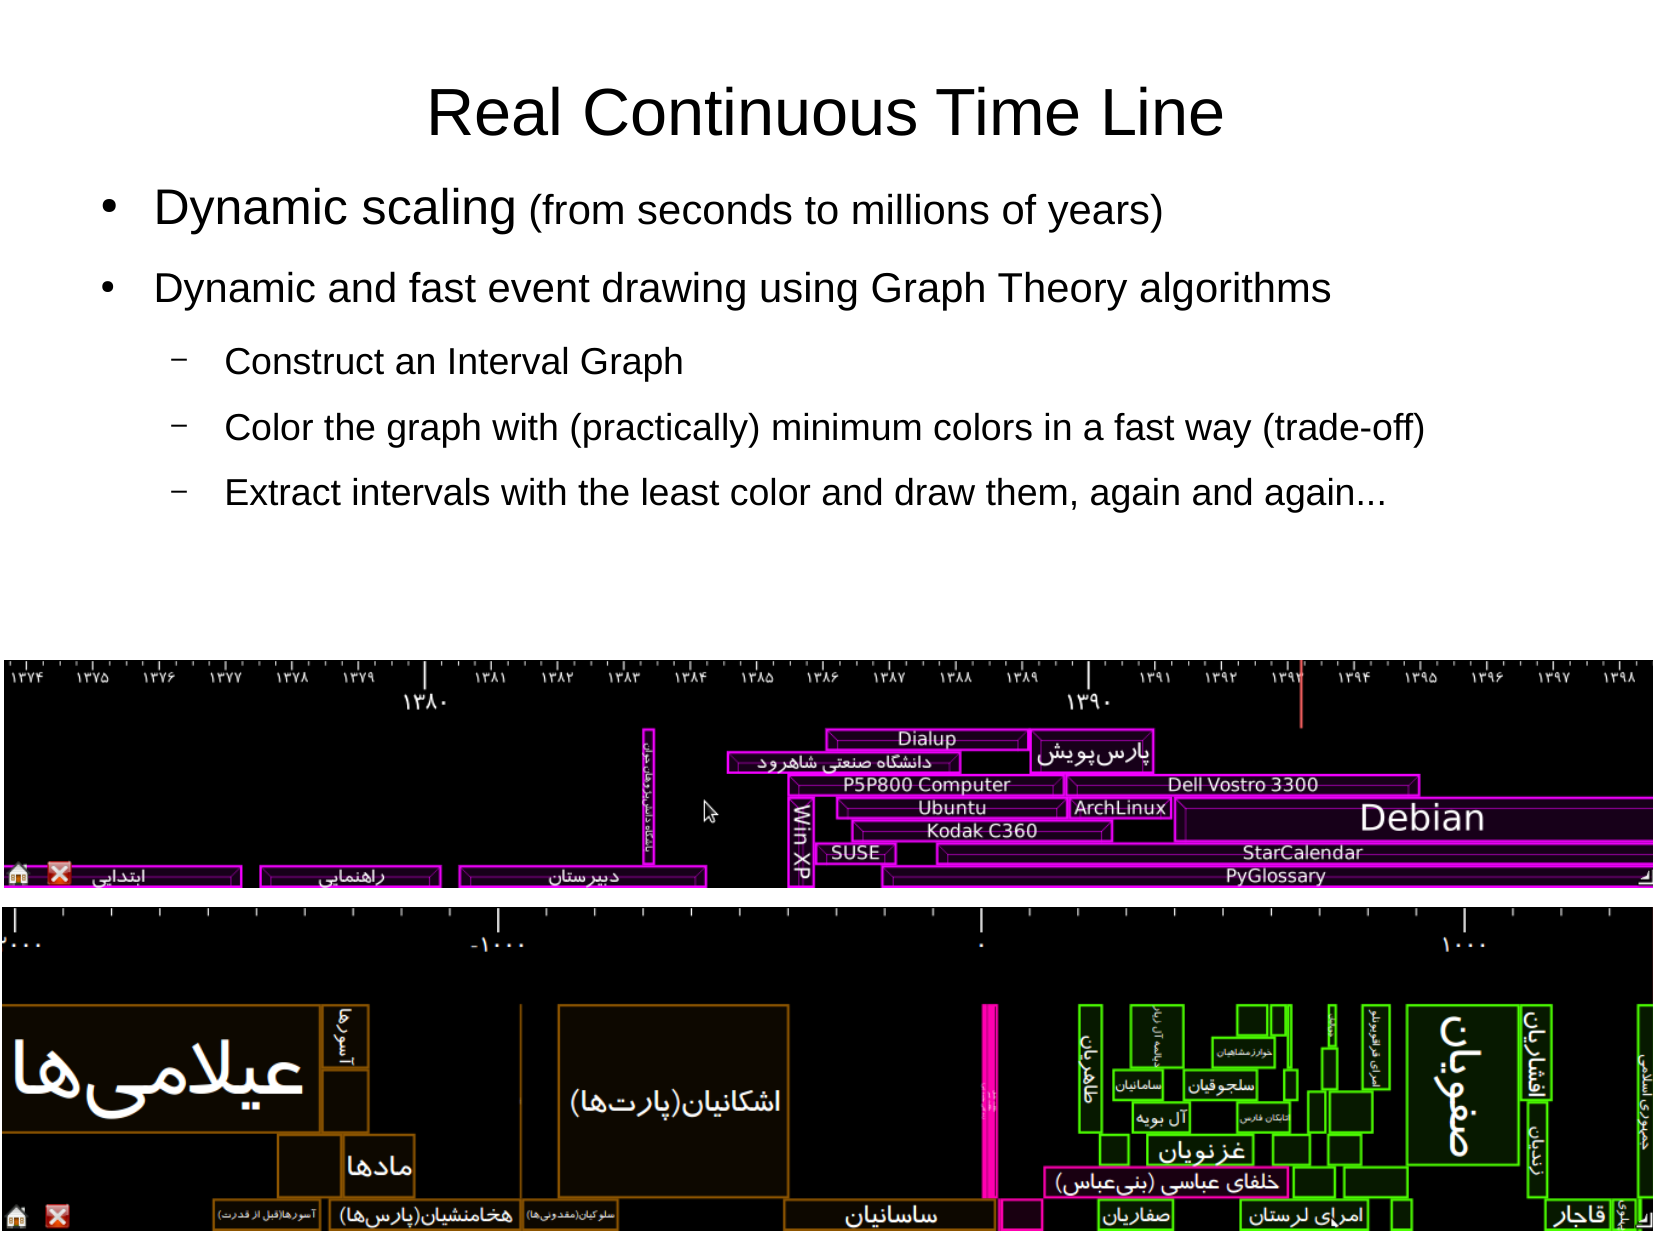

# Real Continuous Time Line
Dynamic scaling (from seconds to millions of years)
Dynamic and fast event drawing using Graph Theory algorithms
Construct an Interval Graph
Color the graph with (practically) minimum colors in a fast way (trade-off)
Extract intervals with the least color and draw them, again and again...